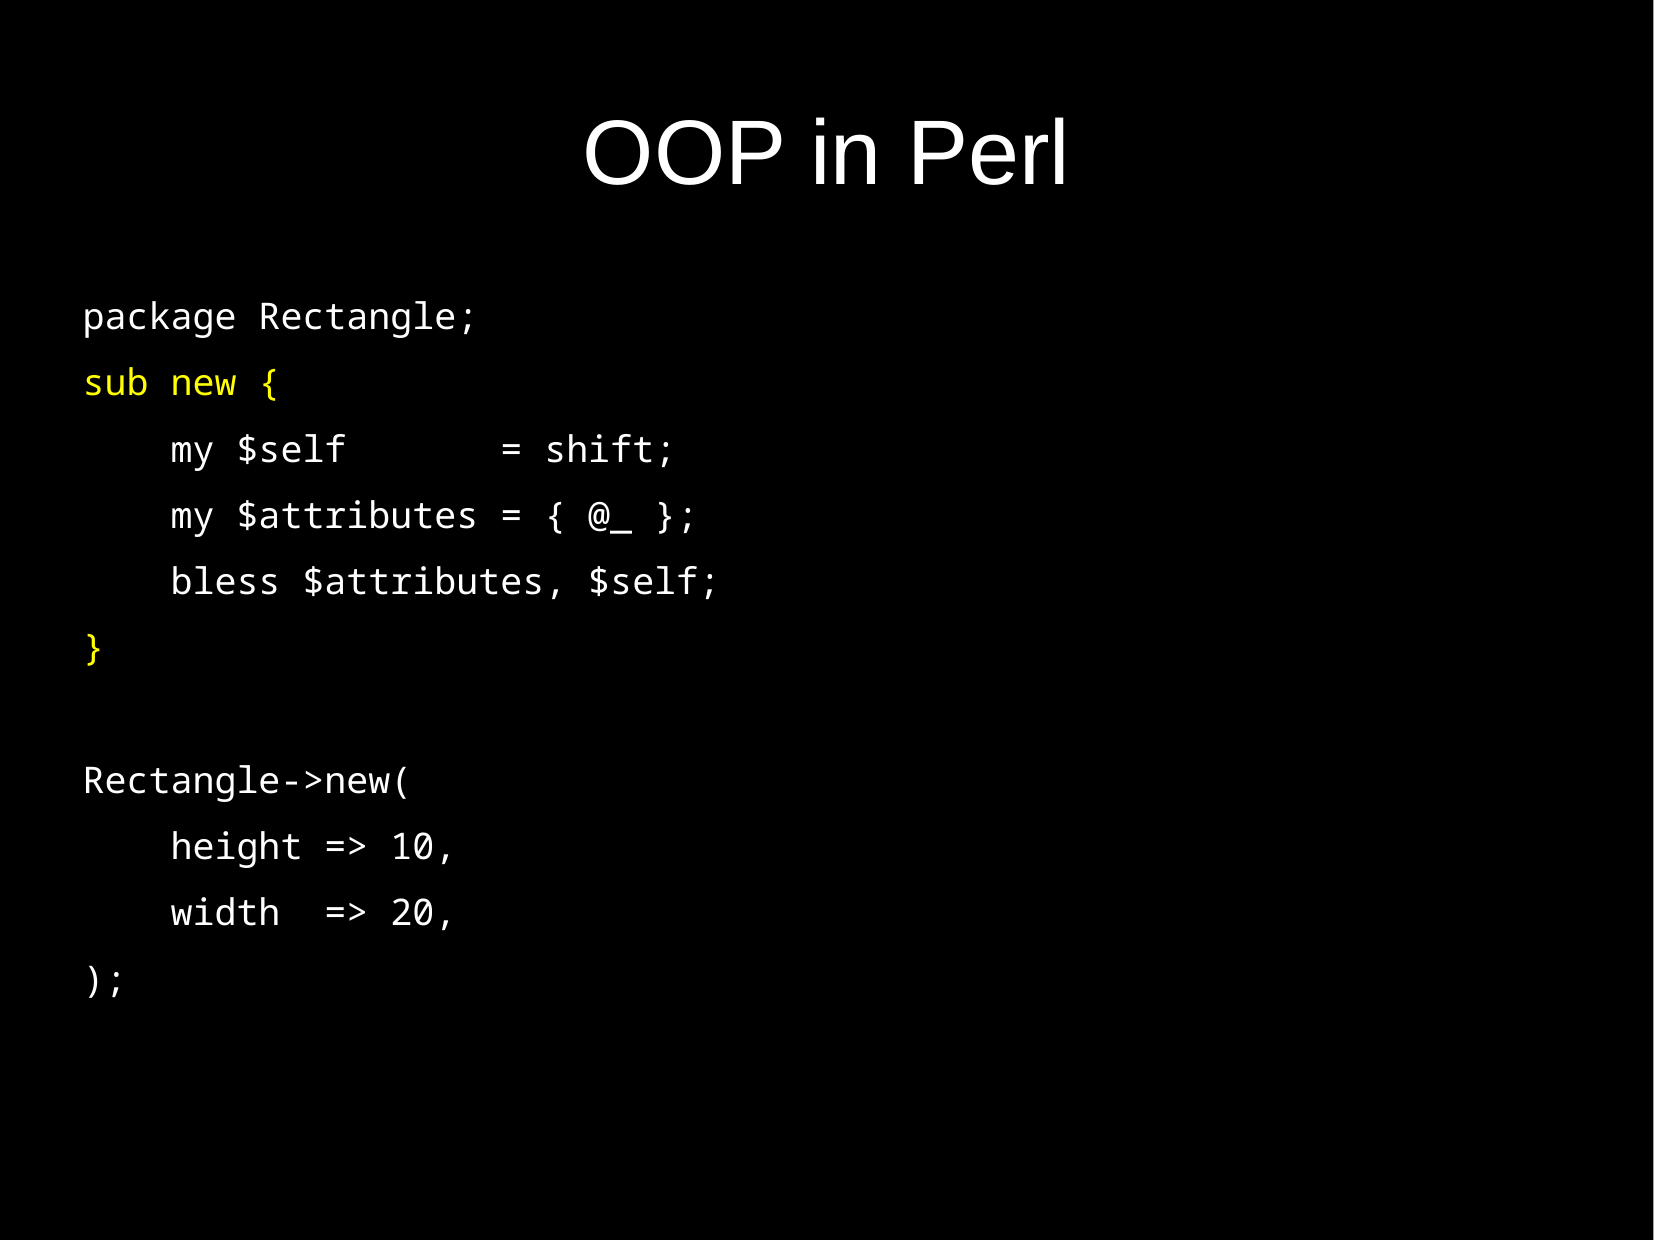

# OOP in Perl
package Rectangle;
sub new {
 my $self = shift;
 my $attributes = { @_ };
 bless $attributes, $self;
}
Rectangle->new(
 height => 10,
 width => 20,
);